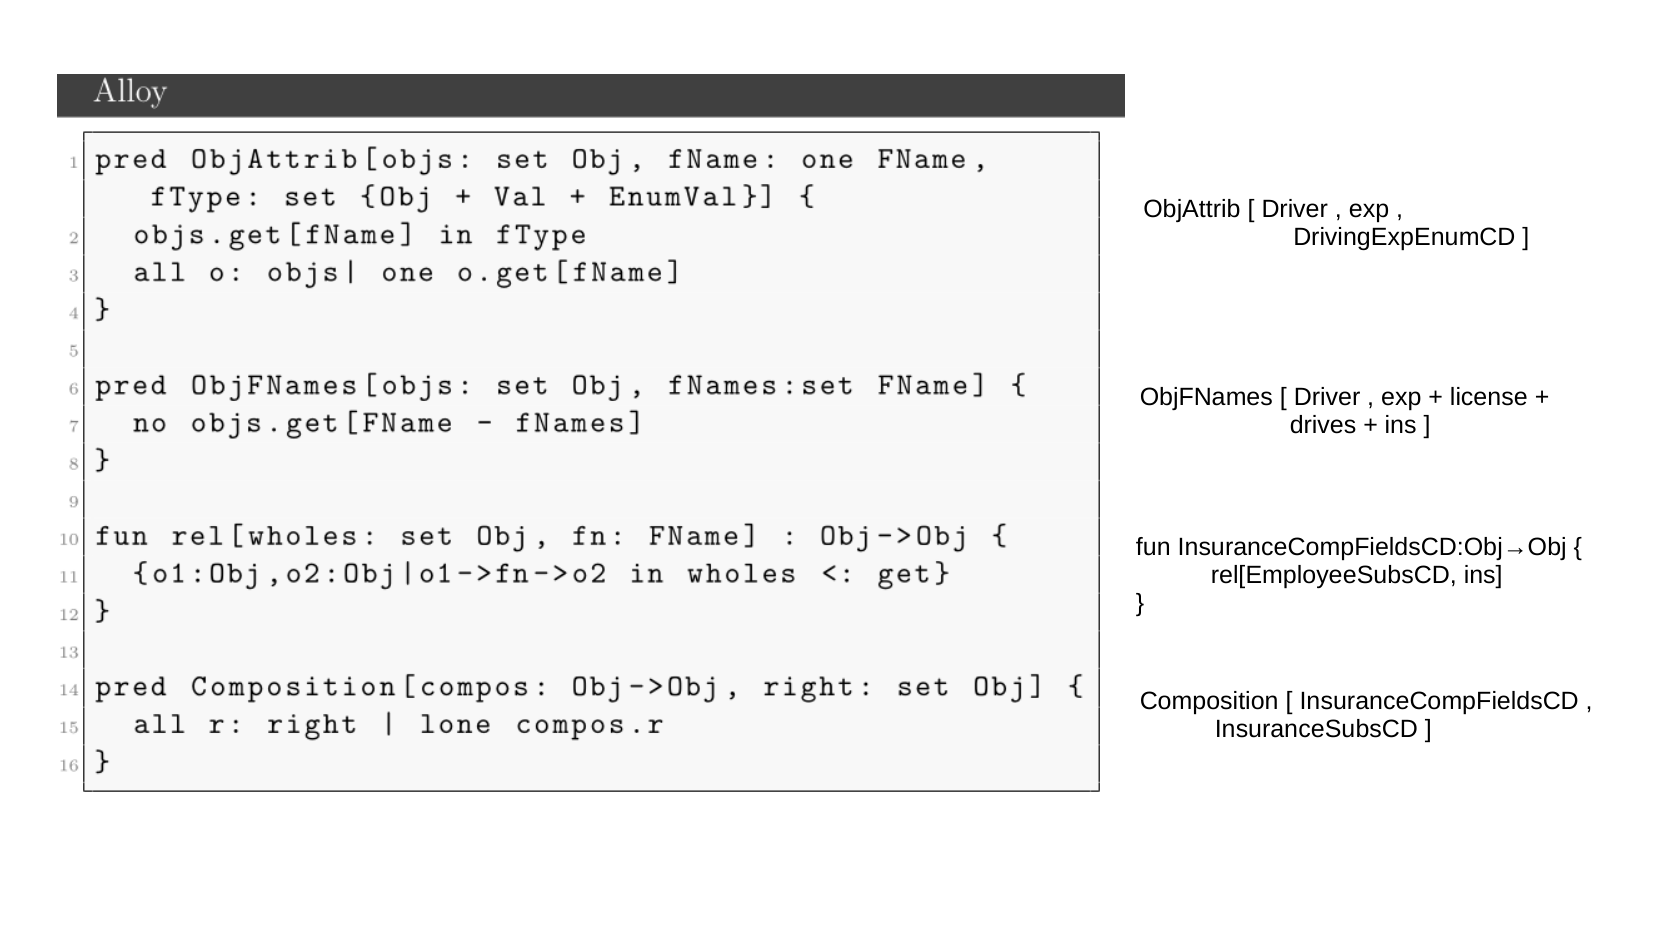

ObjAttrib [ Driver , exp ,
		DrivingExpEnumCD ]
ObjFNames [ Driver , exp + license +
		drives + ins ]
fun InsuranceCompFieldsCD:Obj→Obj {
	rel[EmployeeSubsCD, ins]
}
Composition [ InsuranceCompFieldsCD ,
	InsuranceSubsCD ]